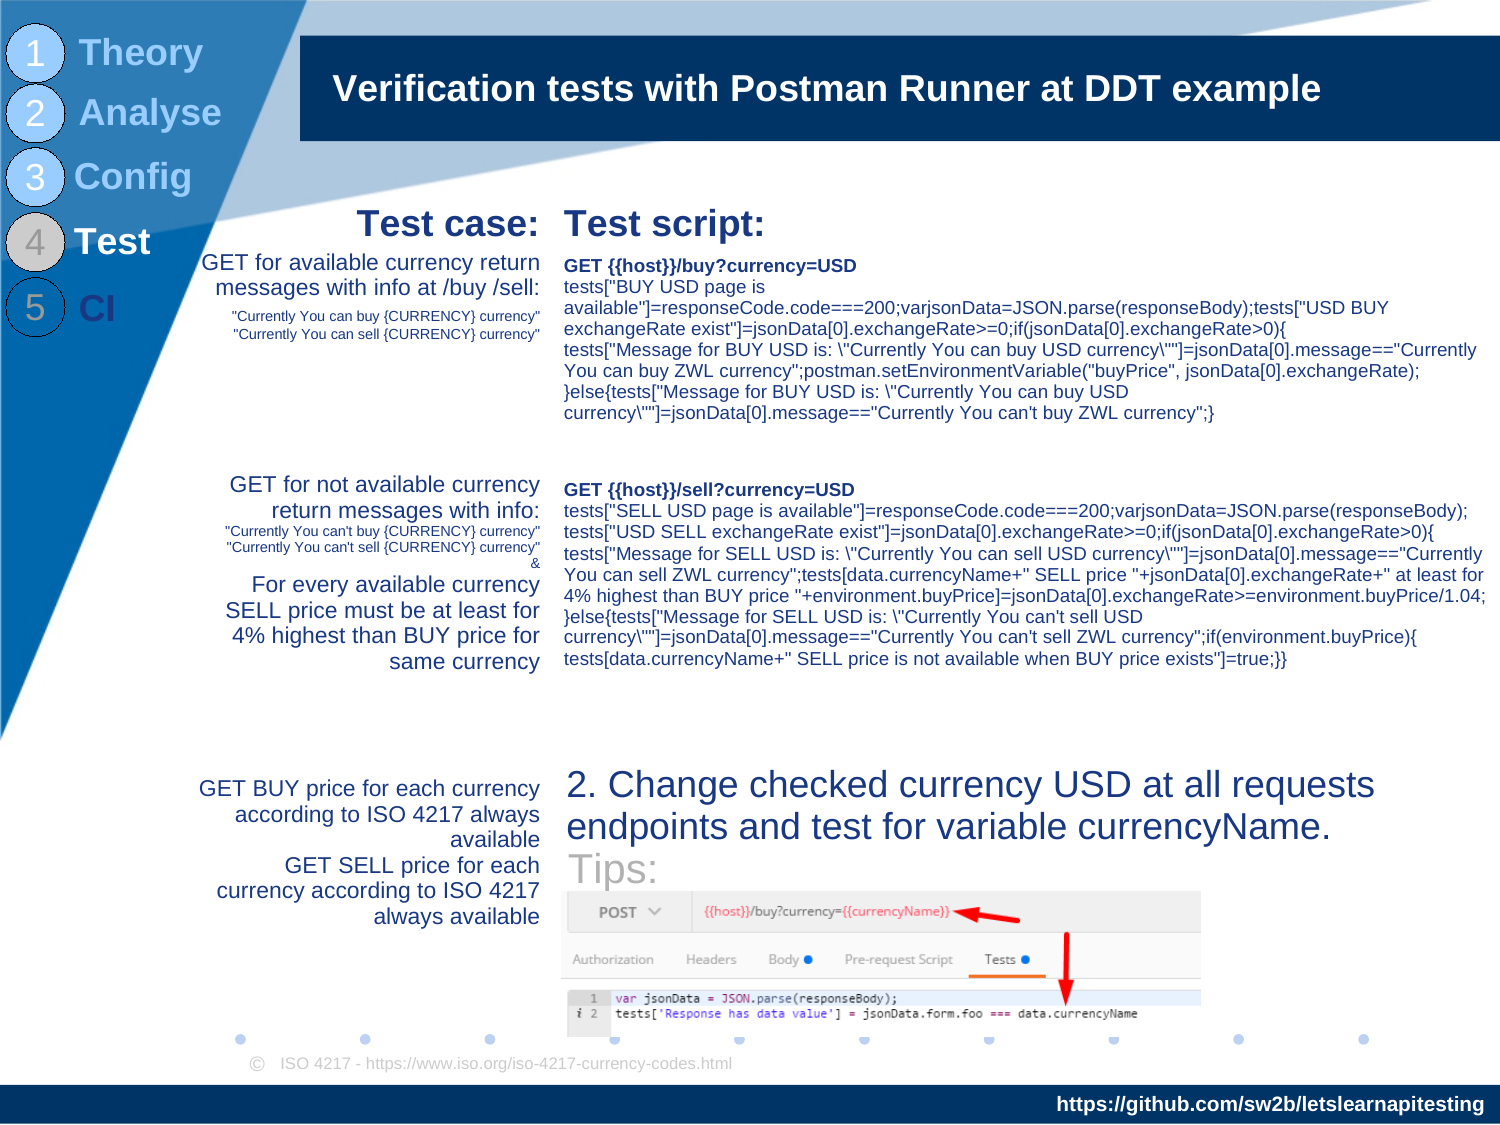

1
Theory
# Verification tests with Postman Runner at DDT example
2
Analyse
3
Config
Test case:
Test script:
4
Test
GET for available currency return messages with info at /buy /sell:
 "Currently You can buy {CURRENCY} currency"
 "Currently You can sell {CURRENCY} currency"
GET for not available currency return messages with info:
"Currently You can't buy {CURRENCY} currency"
 "Currently You can't sell {CURRENCY} currency"
&
For every available currency SELL price must be at least for 4% highest than BUY price for same currency
GET BUY price for each currency according to ISO 4217 always available
GET SELL price for each currency according to ISO 4217 always available
GET {{host}}/buy?currency=USD
tests["BUY USD page is available"]=responseCode.code===200;varjsonData=JSON.parse(responseBody);tests["USD BUY exchangeRate exist"]=jsonData[0].exchangeRate>=0;if(jsonData[0].exchangeRate>0){
tests["Message for BUY USD is: \"Currently You can buy USD currency\""]=jsonData[0].message=="Currently You can buy ZWL currency";postman.setEnvironmentVariable("buyPrice", jsonData[0].exchangeRate);
}else{tests["Message for BUY USD is: \"Currently You can buy USD currency\""]=jsonData[0].message=="Currently You can't buy ZWL currency";}
5
CI
GET {{host}}/sell?currency=USD
tests["SELL USD page is available"]=responseCode.code===200;varjsonData=JSON.parse(responseBody); tests["USD SELL exchangeRate exist"]=jsonData[0].exchangeRate>=0;if(jsonData[0].exchangeRate>0){
tests["Message for SELL USD is: \"Currently You can sell USD currency\""]=jsonData[0].message=="Currently You can sell ZWL currency";tests[data.currencyName+" SELL price "+jsonData[0].exchangeRate+" at least for 4% highest than BUY price "+environment.buyPrice]=jsonData[0].exchangeRate>=environment.buyPrice/1.04;
}else{tests["Message for SELL USD is: \"Currently You can't sell USD currency\""]=jsonData[0].message=="Currently You can't sell ZWL currency";if(environment.buyPrice){
tests[data.currencyName+" SELL price is not available when BUY price exists"]=true;}}
2. Change checked currency USD at all requests endpoints and test for variable currencyName.
Tips:
©
ISO 4217 - https://www.iso.org/iso-4217-currency-codes.html